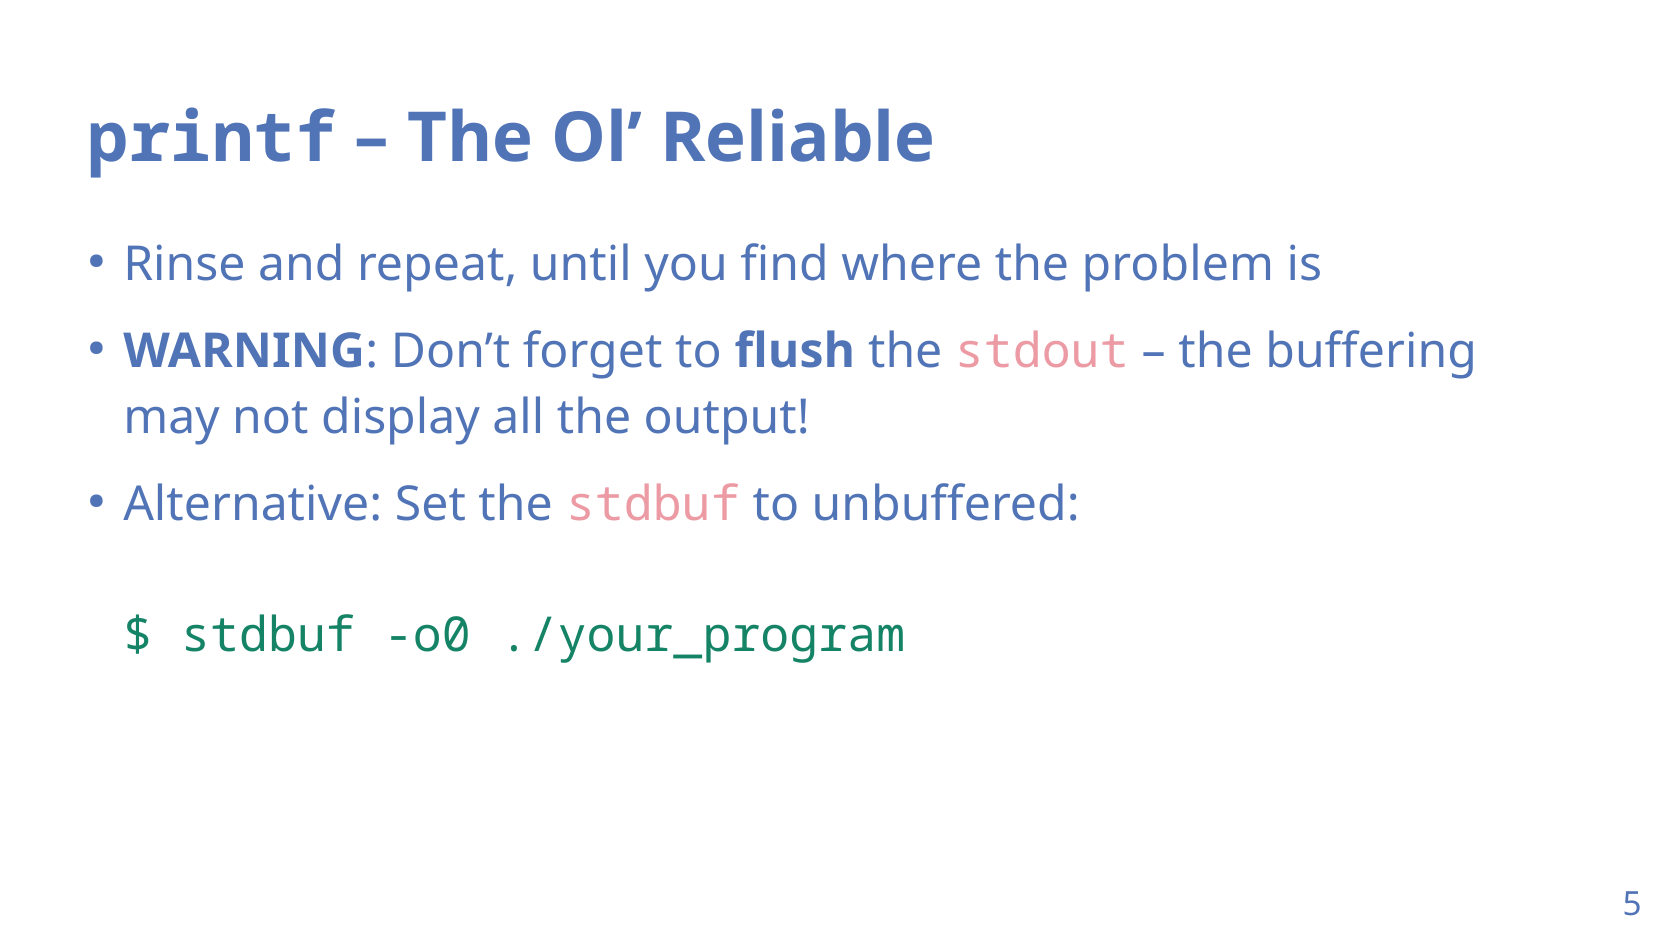

# printf – The Ol’ Reliable
Rinse and repeat, until you find where the problem is
WARNING: Don’t forget to flush the stdout – the buffering may not display all the output!
Alternative: Set the stdbuf to unbuffered:
$ stdbuf -o0 ./your_program
5